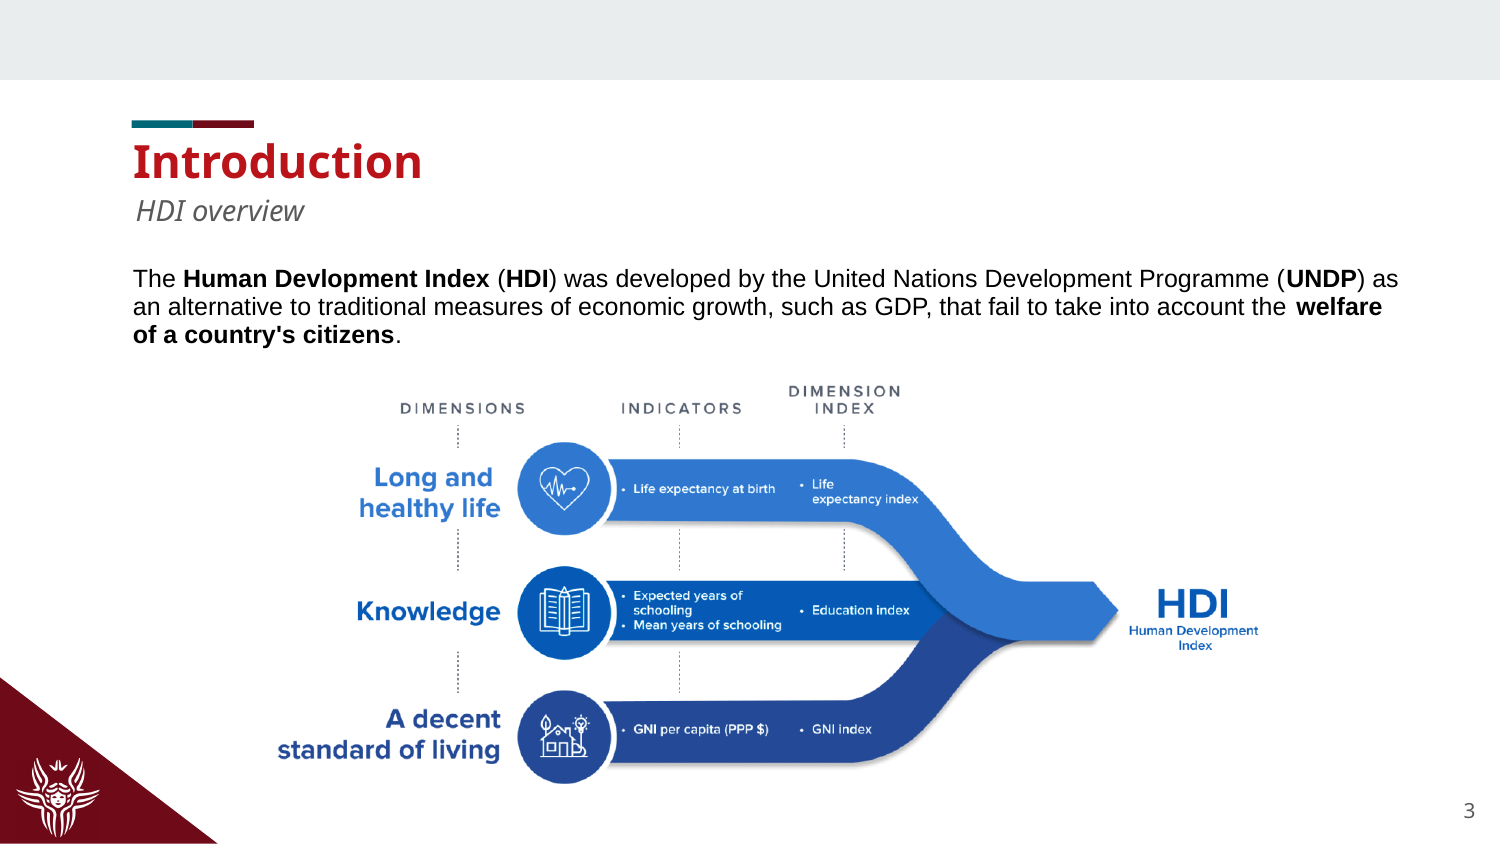

# Introduction
HDI overview
The Human Devlopment Index (HDI) was developed by the United Nations Development Programme (UNDP) as an alternative to traditional measures of economic growth, such as GDP, that fail to take into account the welfare of a country's citizens.